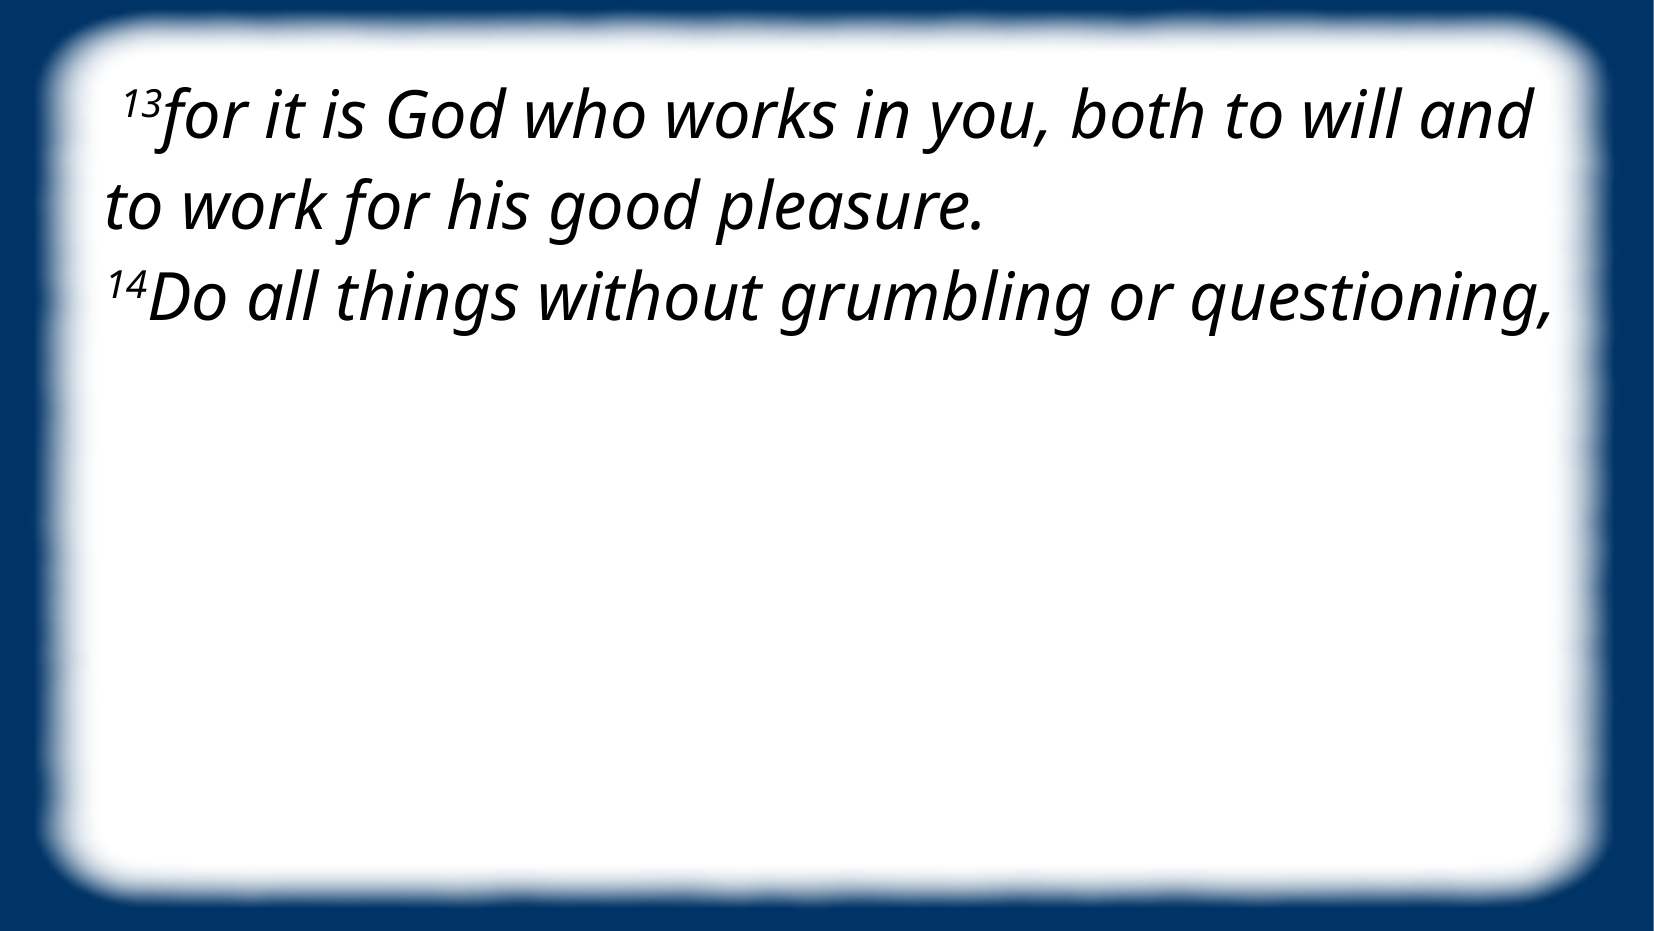

13for it is God who works in you, both to will and to work for his good pleasure.
14Do all things without grumbling or questioning,